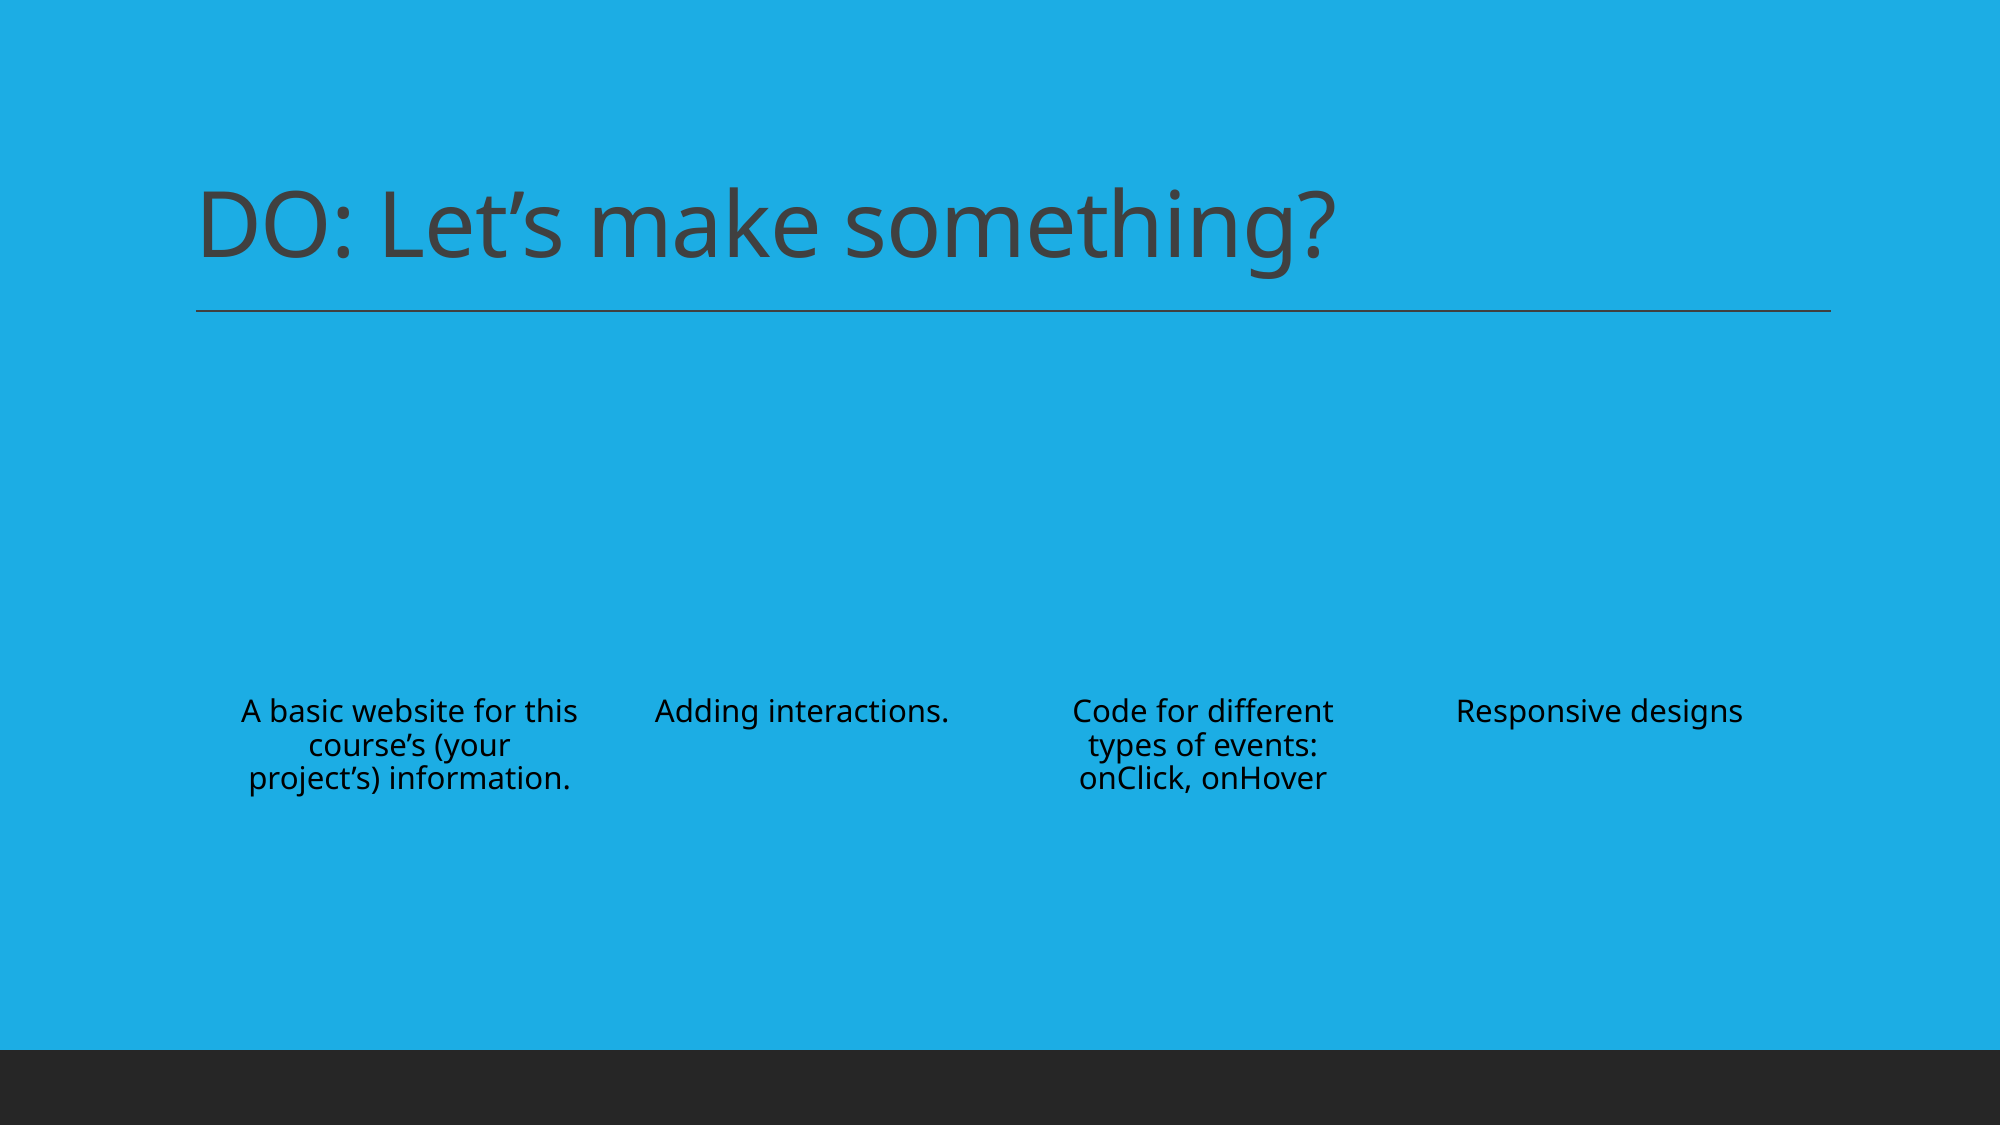

# DO: Let’s make something?
A basic website for this course’s (your project’s) information.
Adding interactions.
Code for different types of events: onClick, onHover
Responsive designs